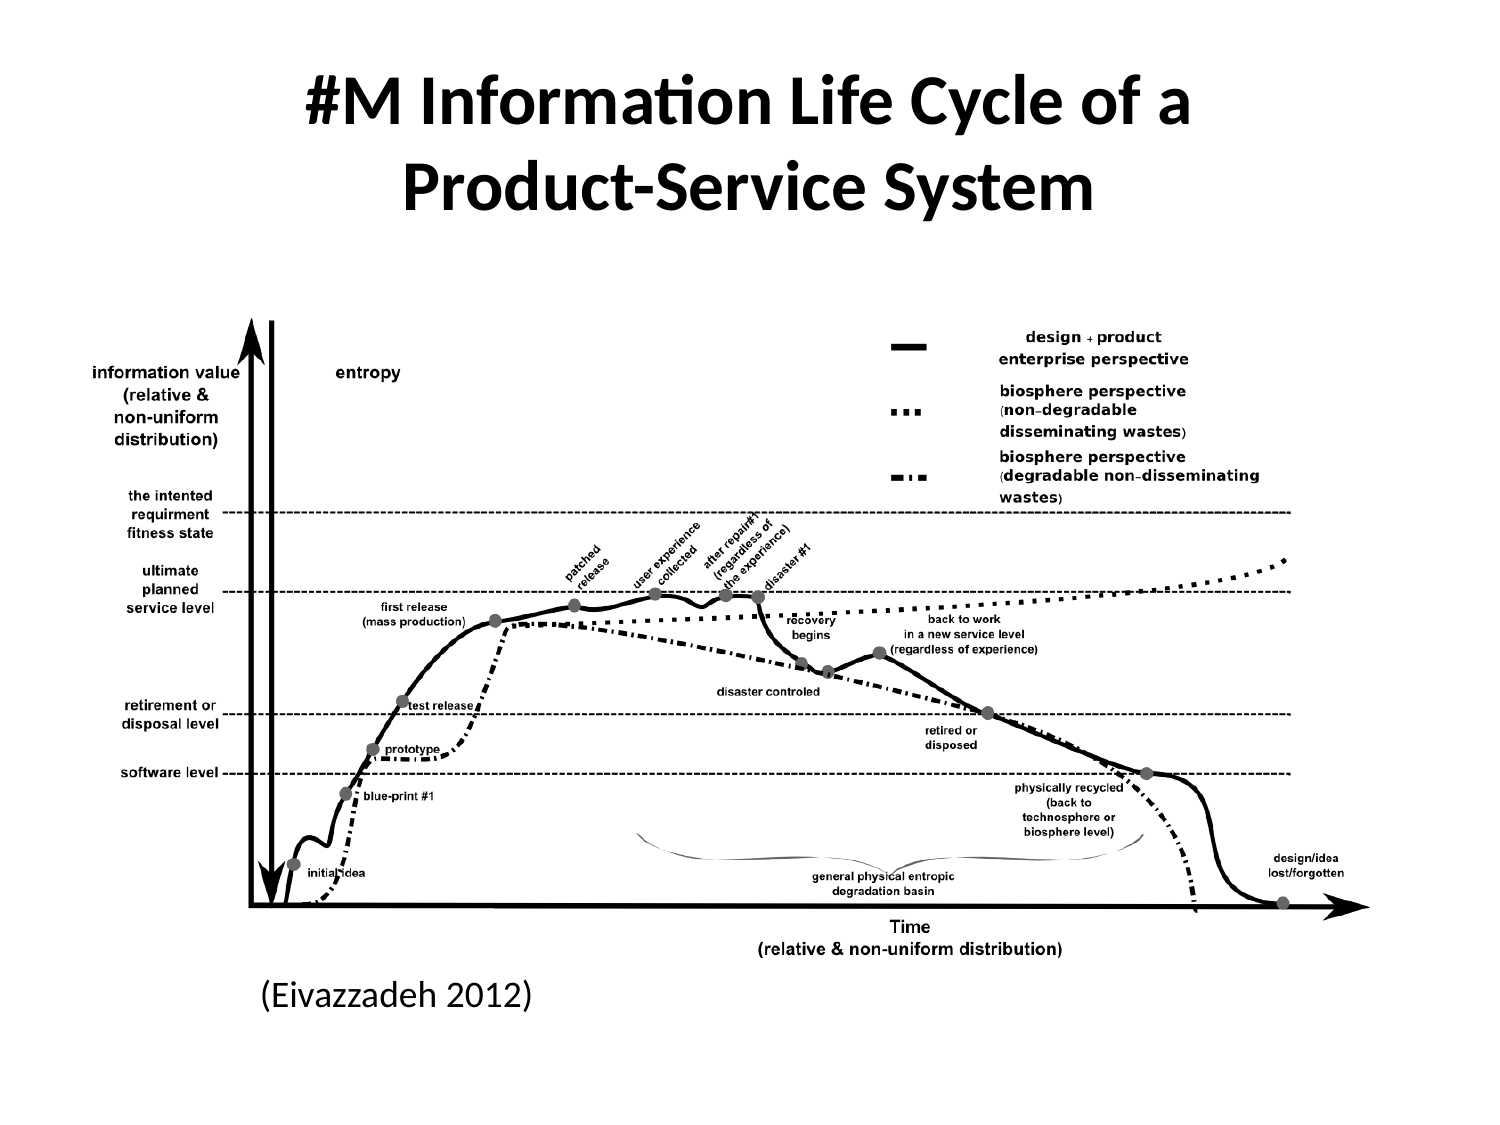

# #M Information Life Cycle of a Product-Service System
(Eivazzadeh 2012)